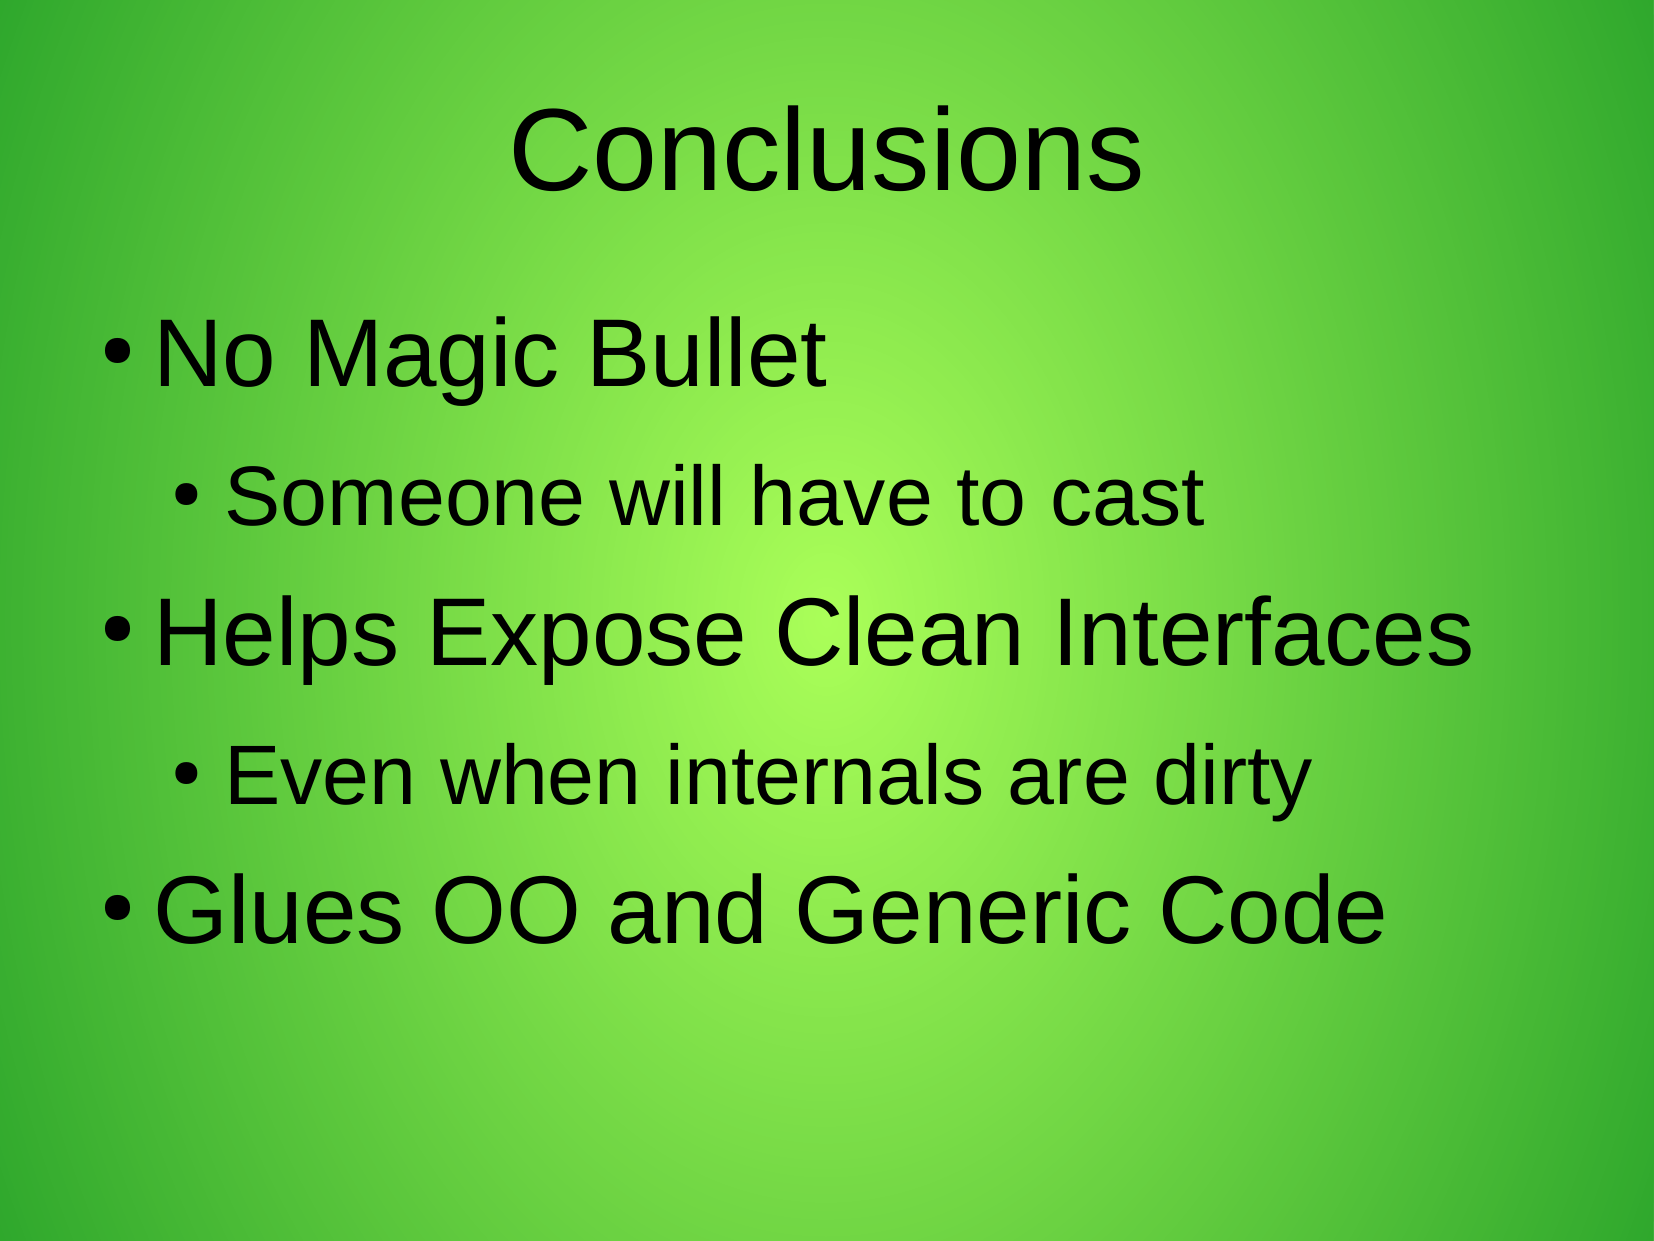

# Conclusions
No Magic Bullet
Someone will have to cast
Helps Expose Clean Interfaces
Even when internals are dirty
Glues OO and Generic Code